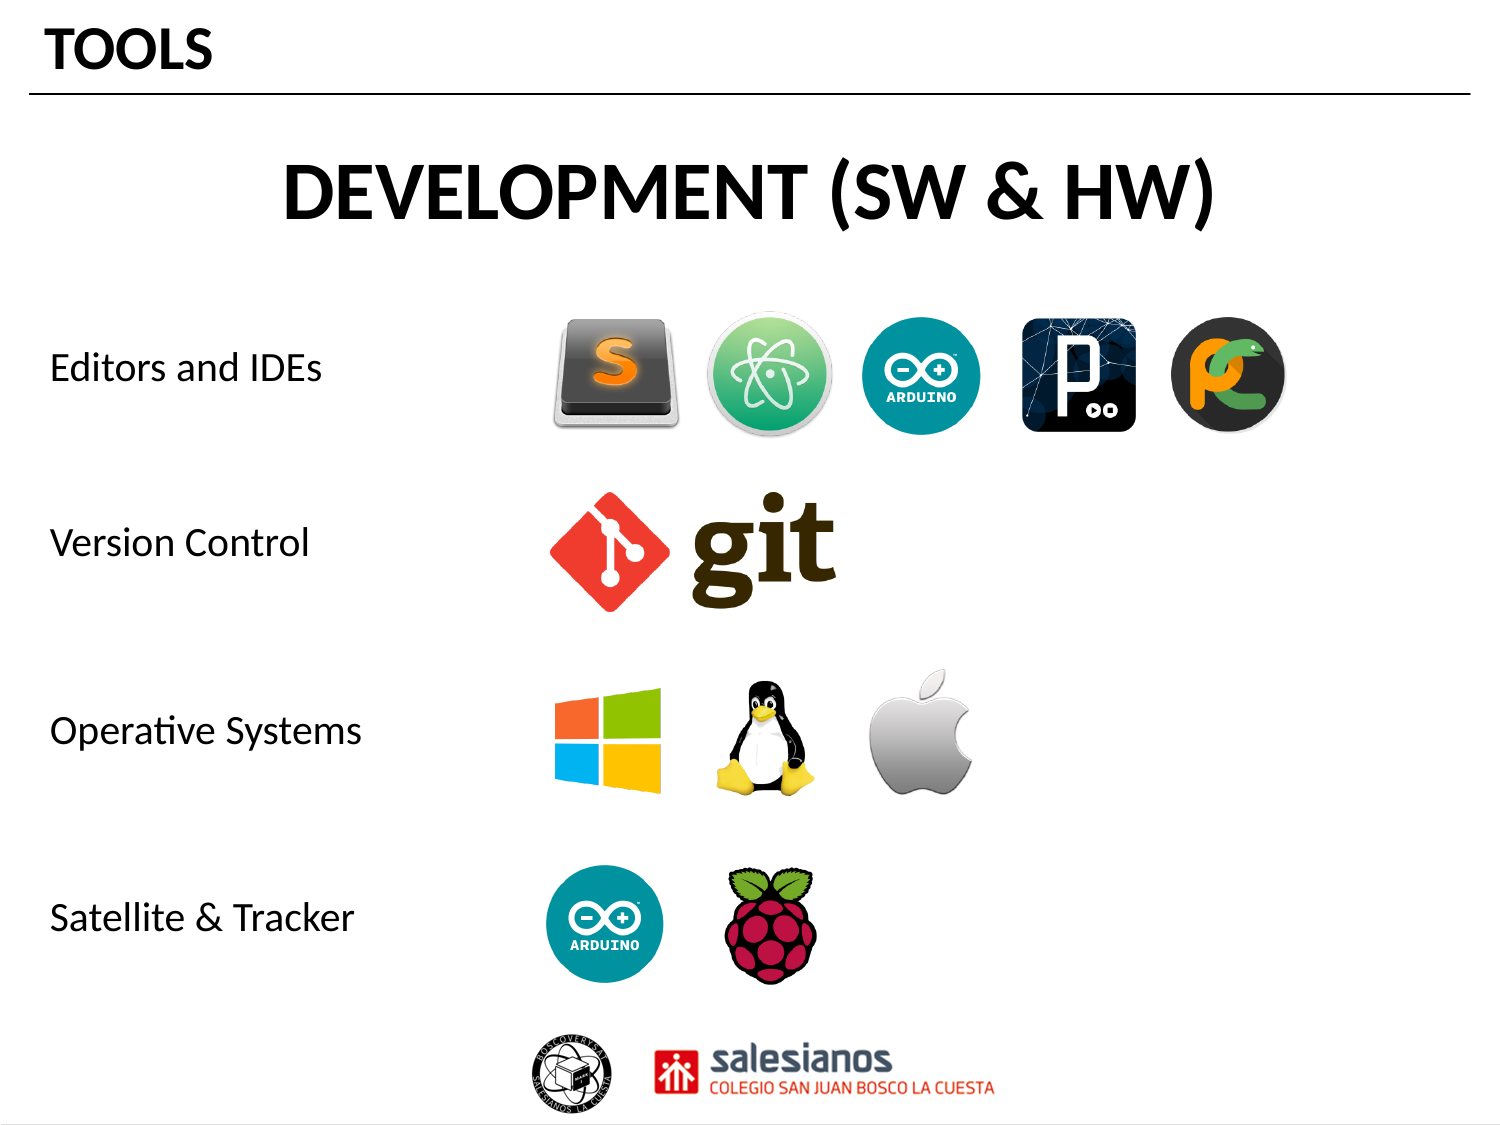

TOOLS
DEVELOPMENT (SW & HW)
Editors and IDEs
Version Control
Operative Systems
Satellite & Tracker